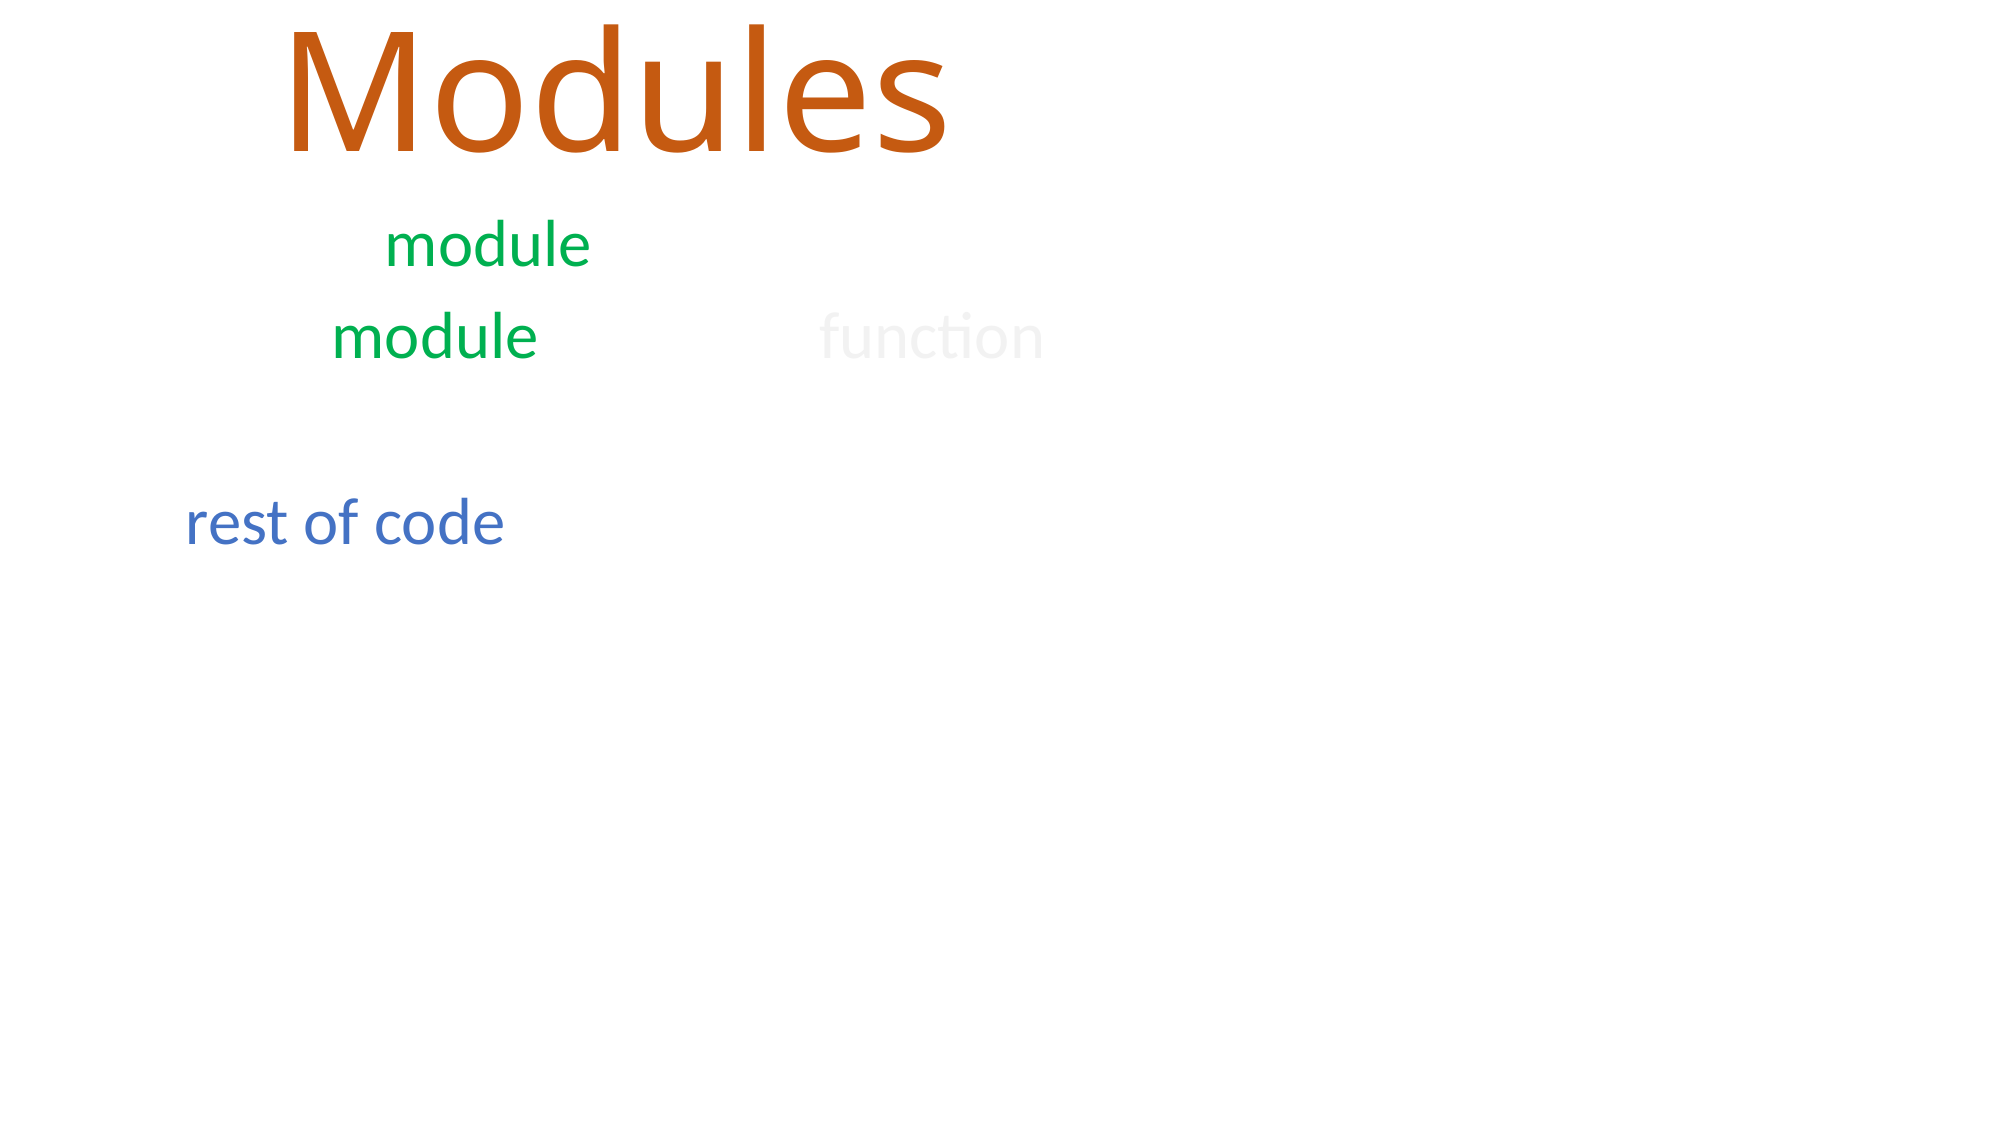

# Modules
import <module>
from <module> import <function>
<rest of code>